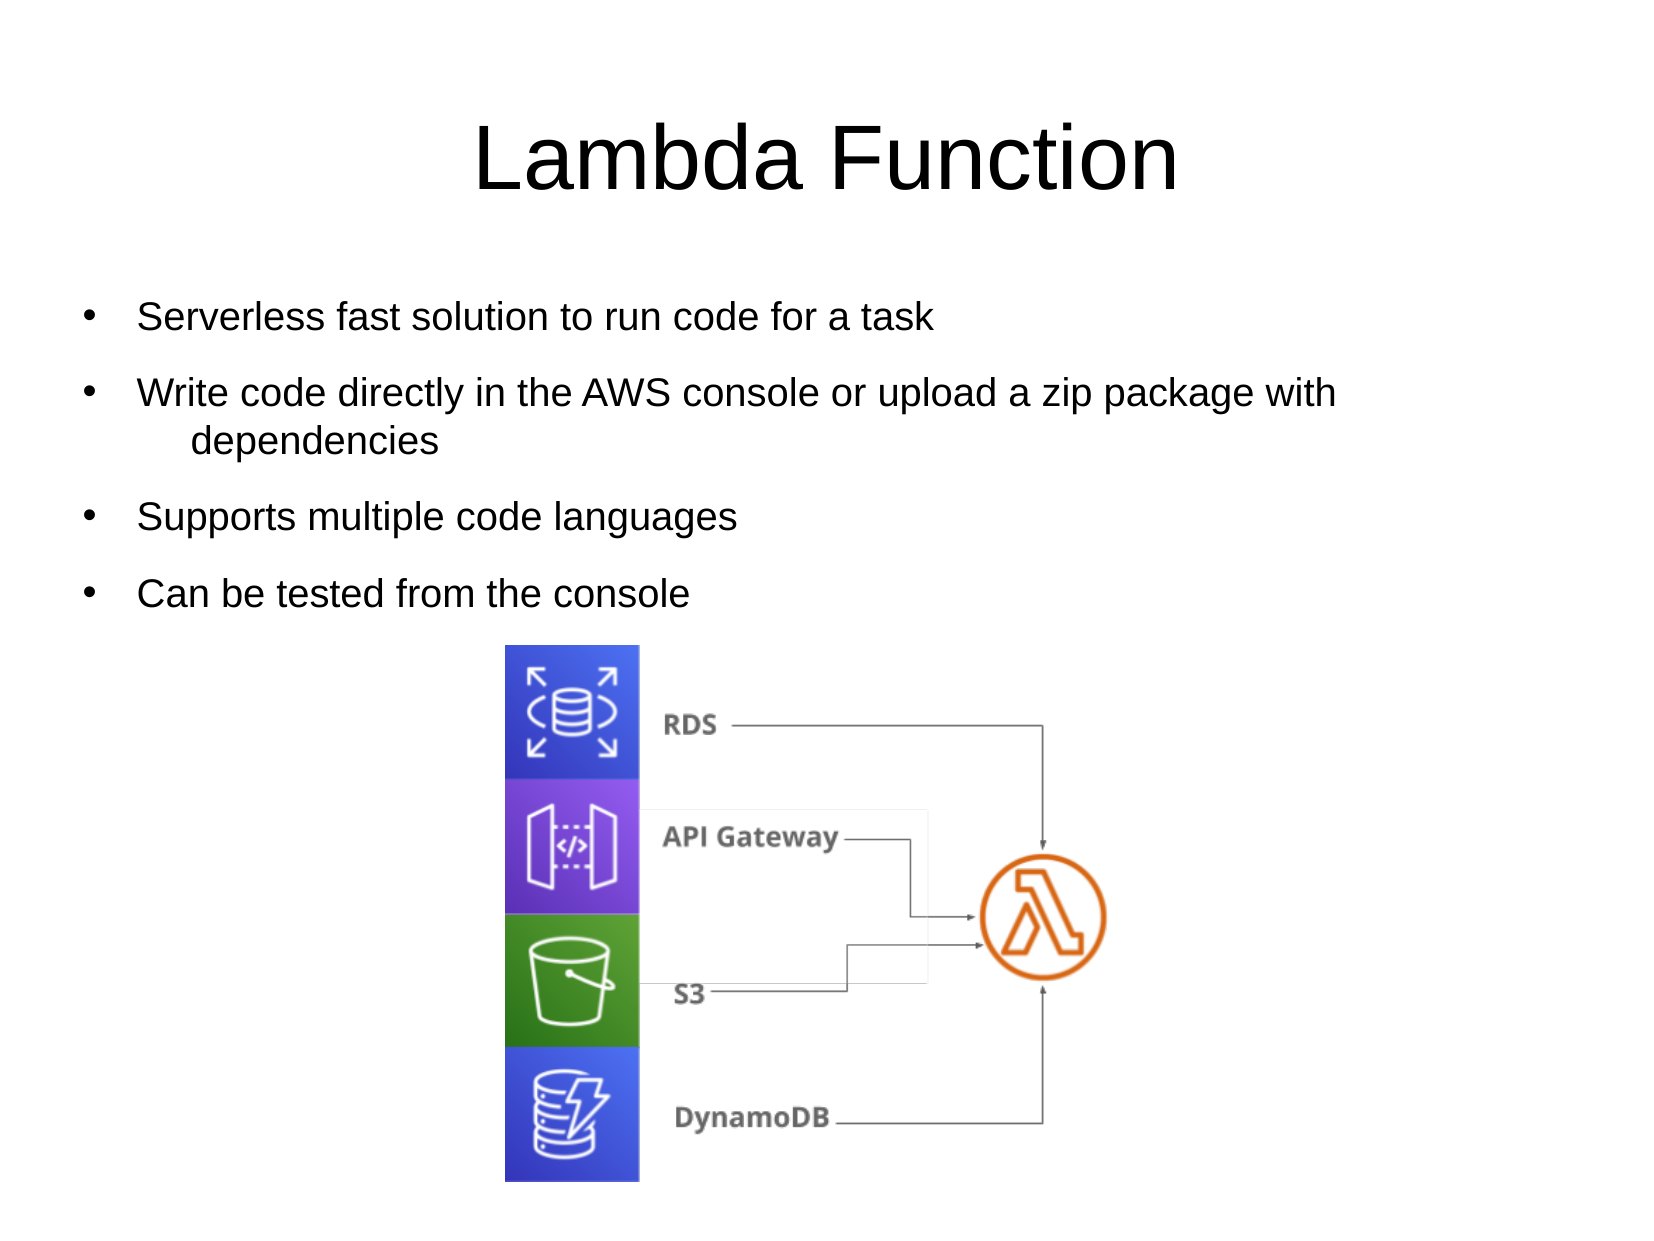

# Lambda Function
Serverless fast solution to run code for a task
Write code directly in the AWS console or upload a zip package with dependencies
Supports multiple code languages
Can be tested from the console